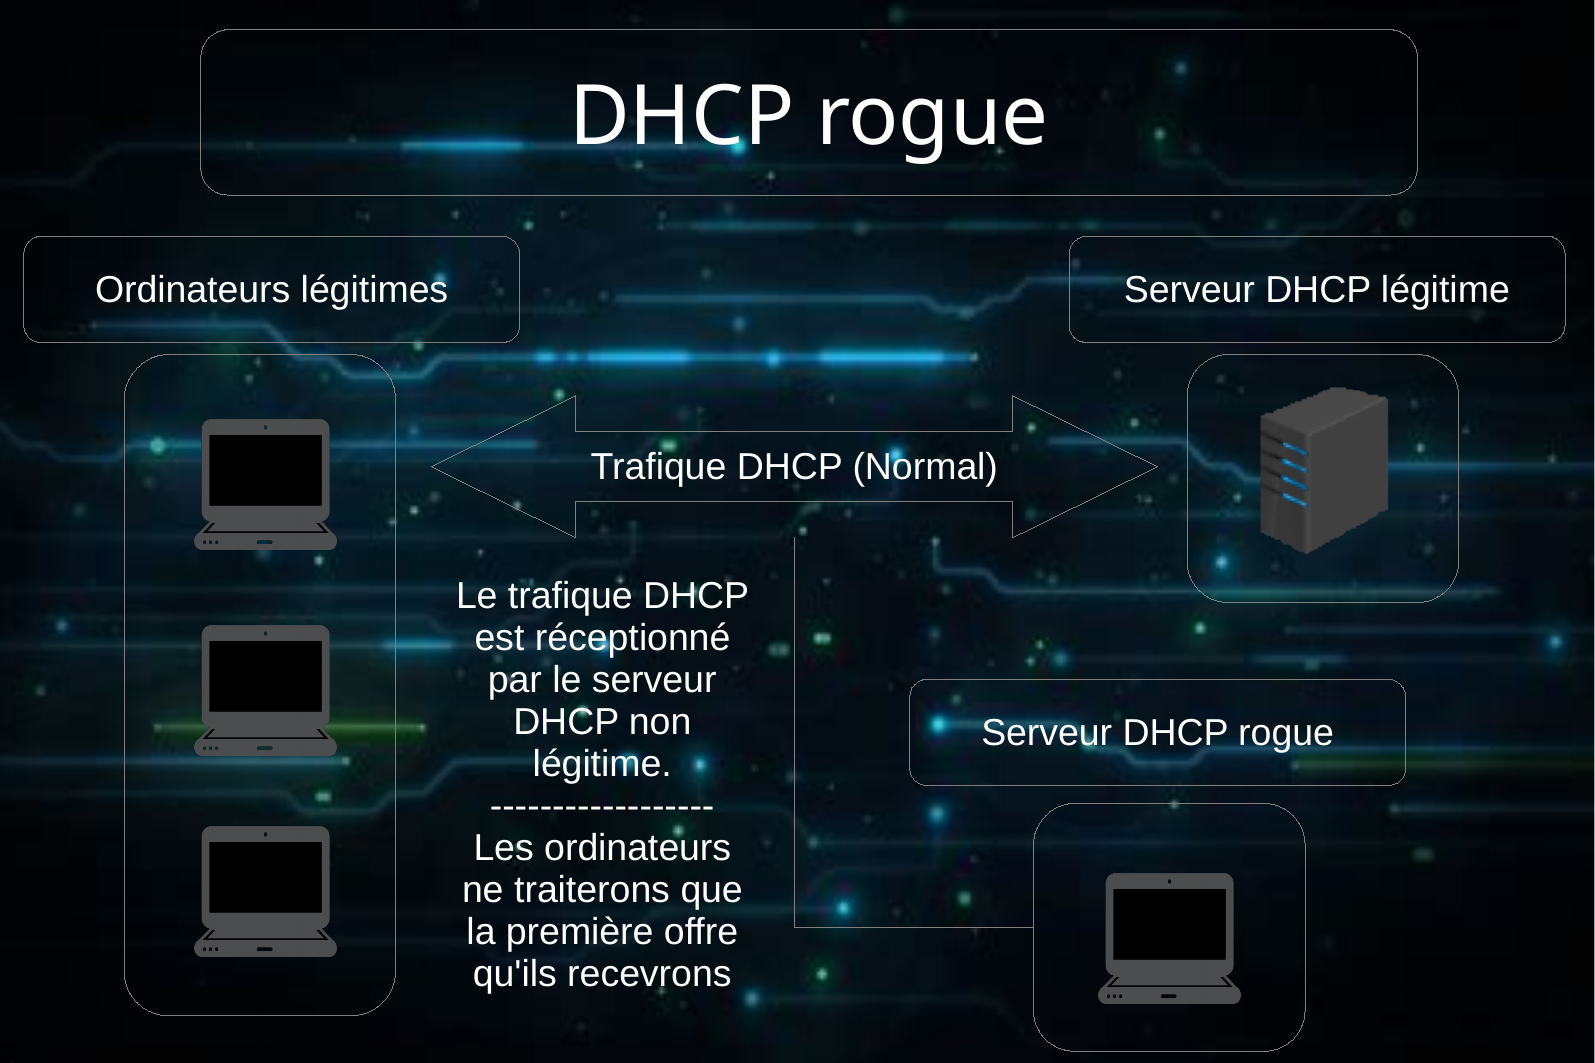

DHCP rogue
Ordinateurs légitimes
Serveur DHCP légitime
Trafique DHCP (Normal)
Le trafique DHCP est réceptionné par le serveur DHCP non légitime.
------------------
Les ordinateurs ne traiterons que la première offre qu'ils recevrons
Serveur DHCP rogue